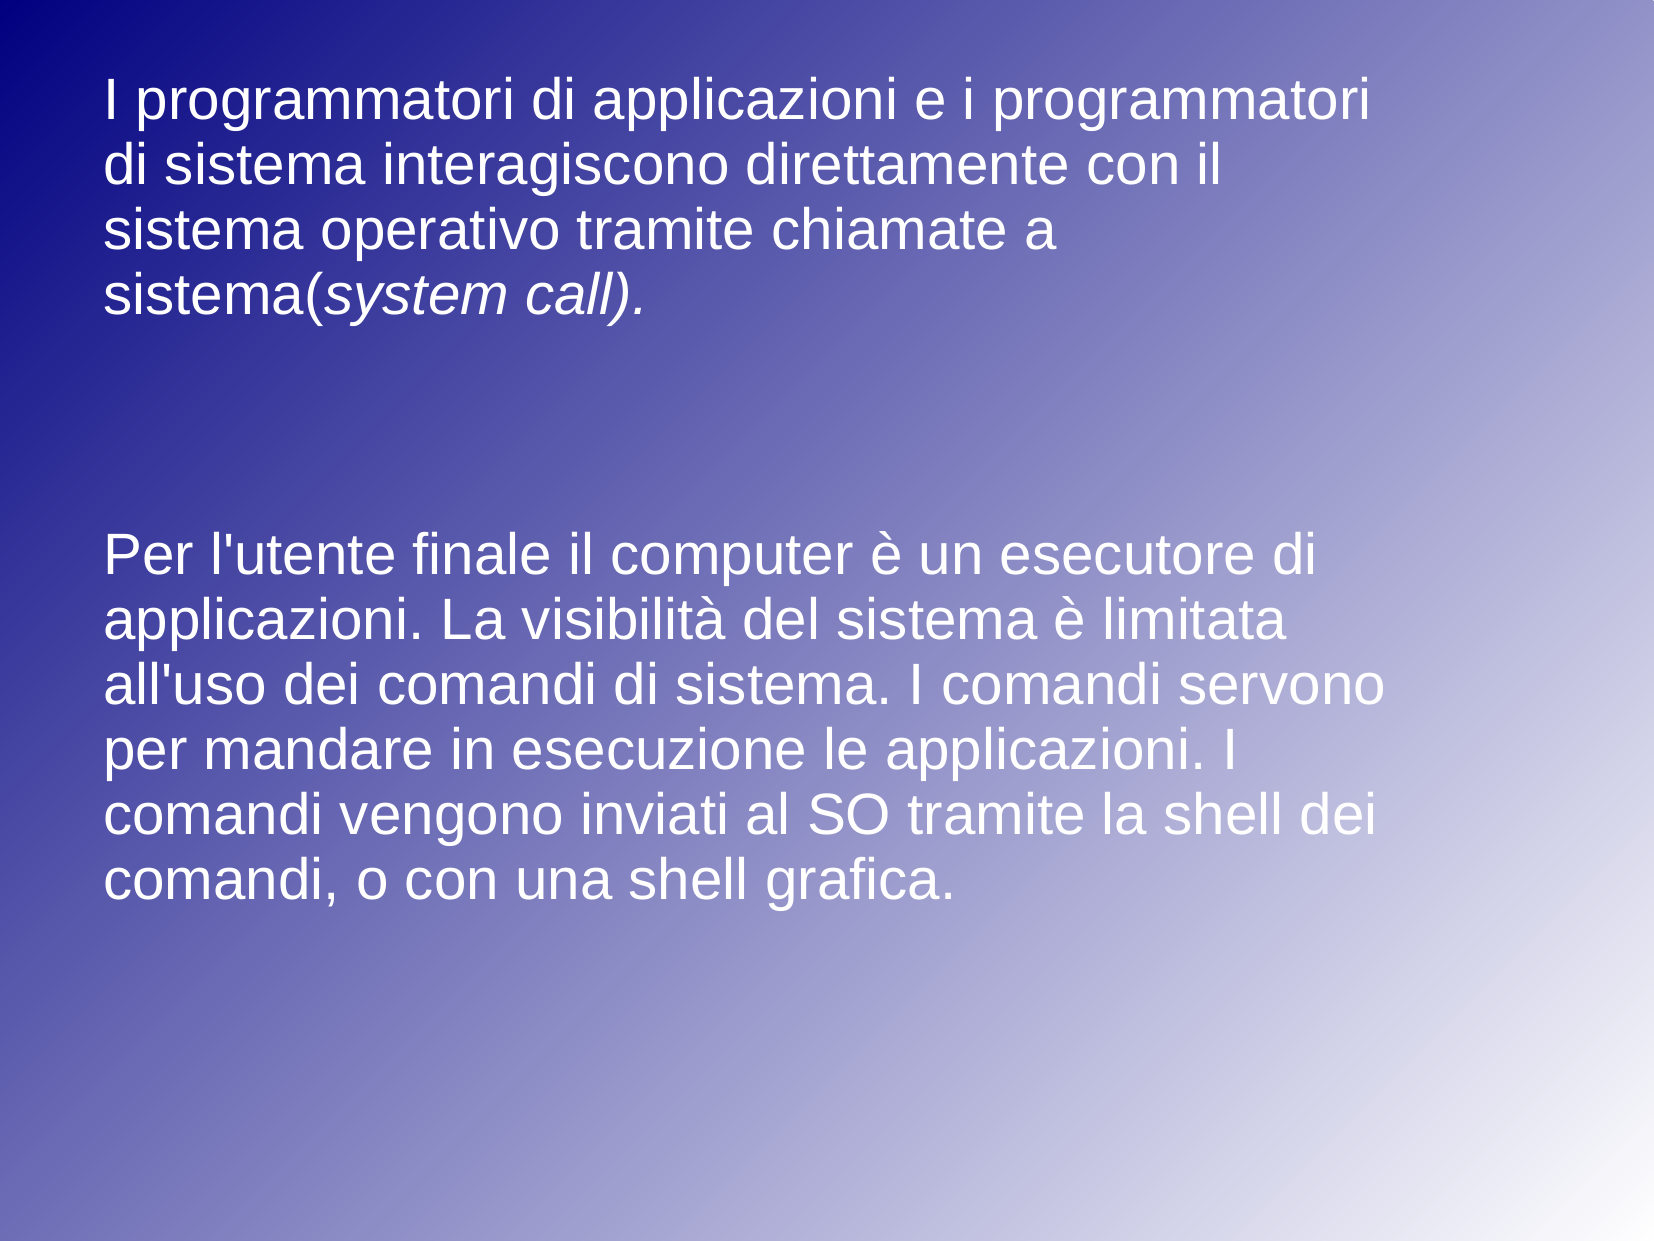

I programmatori di applicazioni e i programmatori di sistema interagiscono direttamente con il sistema operativo tramite chiamate a sistema(system call).
Per l'utente finale il computer è un esecutore di applicazioni. La visibilità del sistema è limitata all'uso dei comandi di sistema. I comandi servono per mandare in esecuzione le applicazioni. I comandi vengono inviati al SO tramite la shell dei comandi, o con una shell grafica.